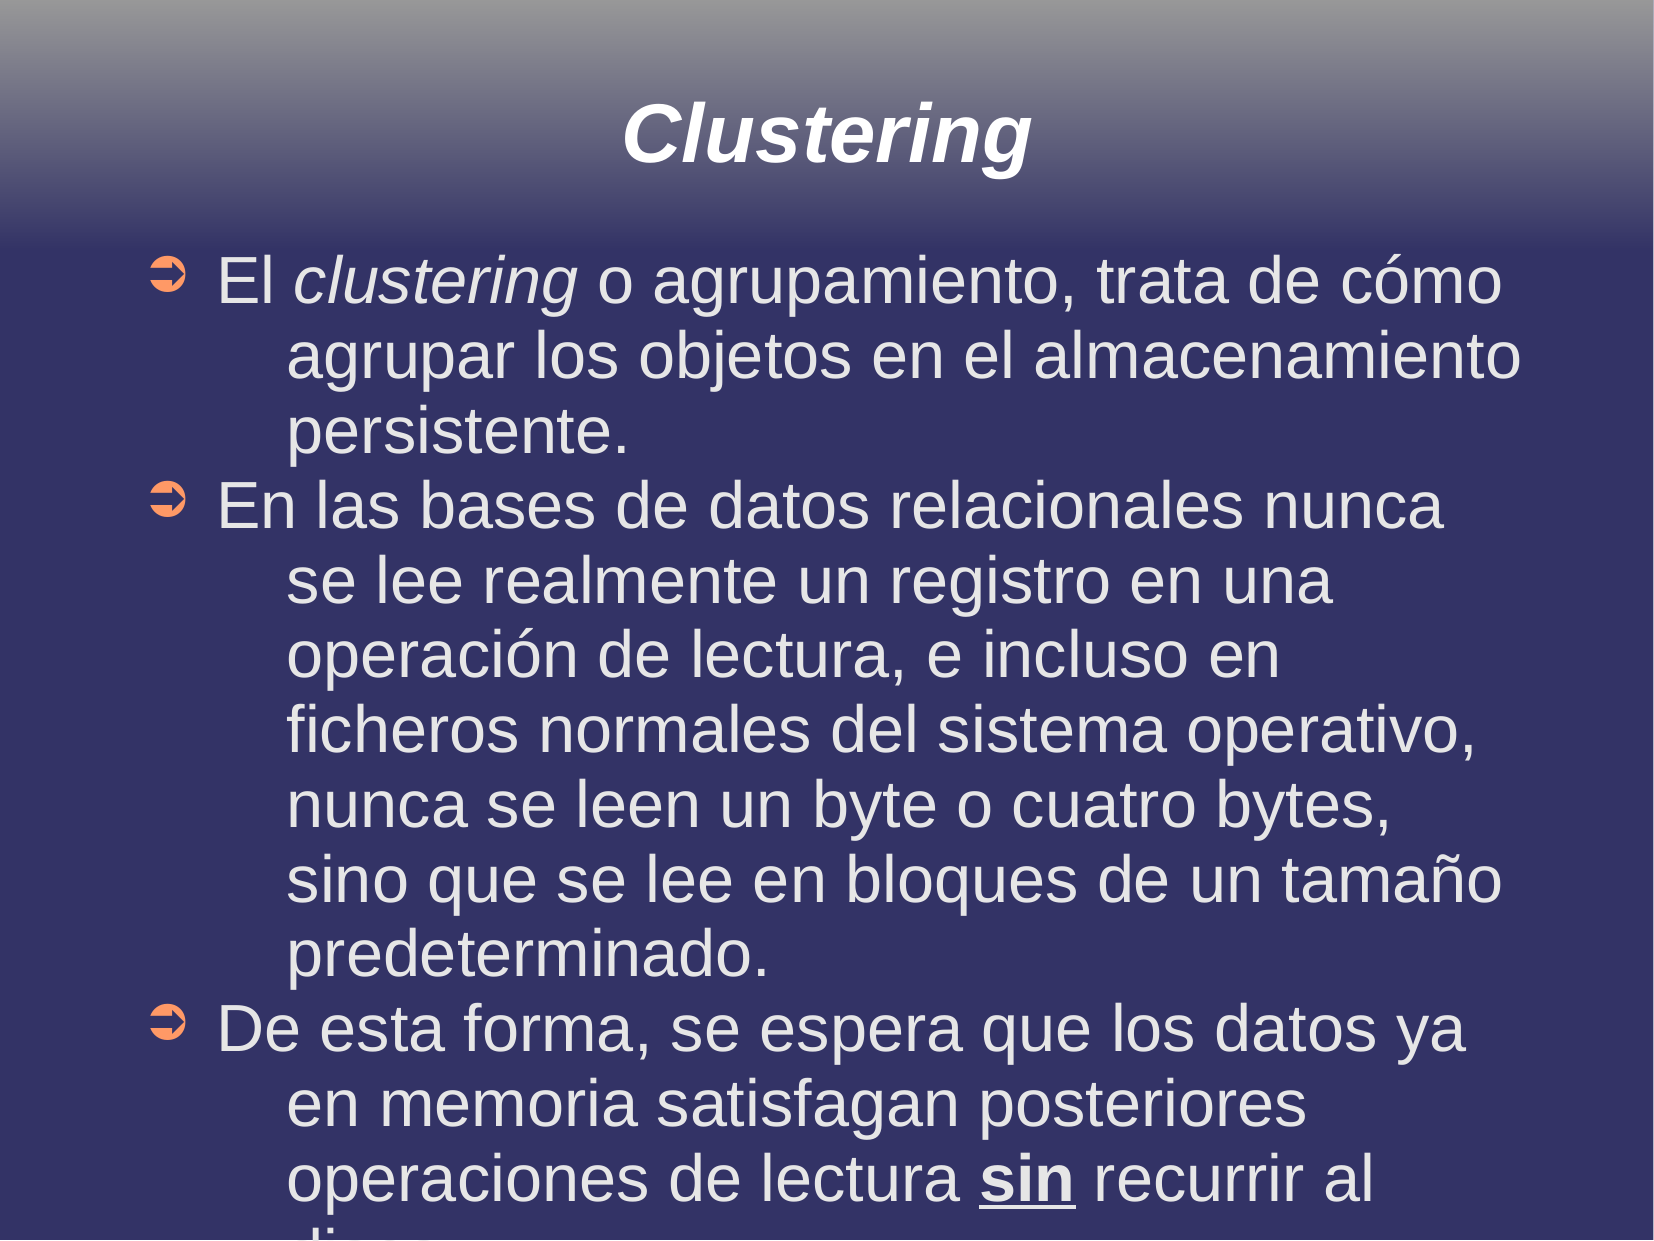

# Clustering
El clustering o agrupamiento, trata de cómo agrupar los objetos en el almacenamiento persistente.
En las bases de datos relacionales nunca se lee realmente un registro en una operación de lectura, e incluso en ficheros normales del sistema operativo, nunca se leen un byte o cuatro bytes, sino que se lee en bloques de un tamaño predeterminado.
De esta forma, se espera que los datos ya en memoria satisfagan posteriores operaciones de lectura sin recurrir al disco.